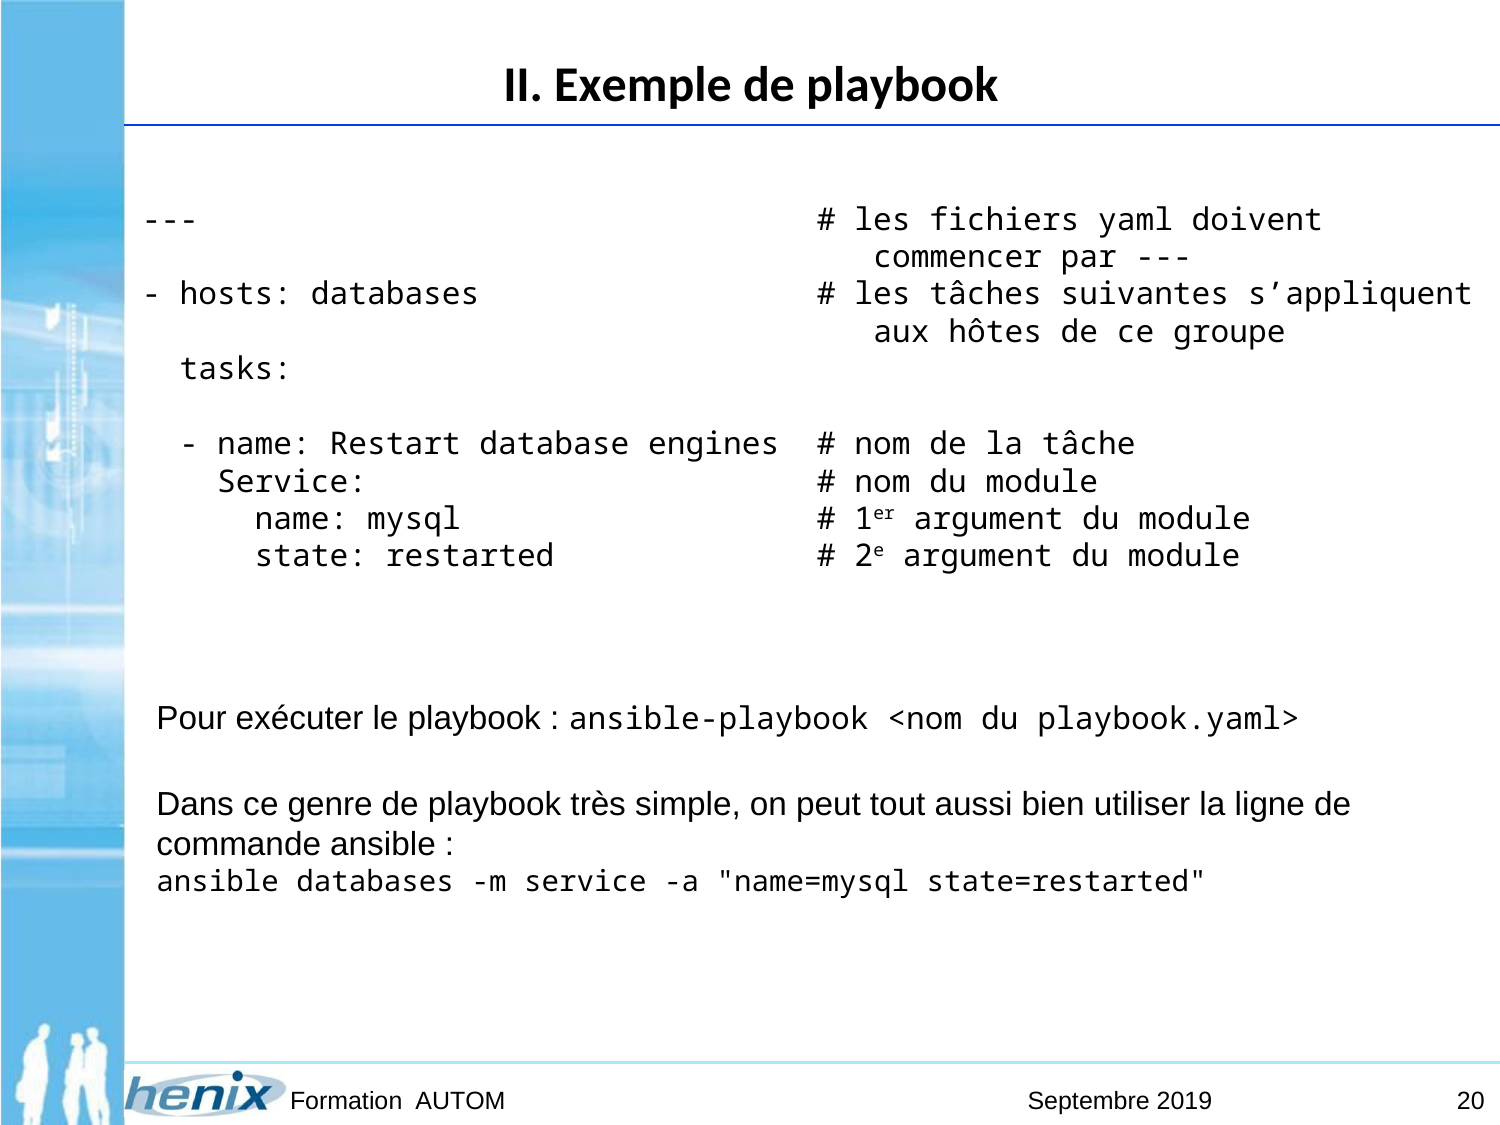

II. Exemple de playbook
--- # les fichiers yaml doivent
 commencer par ---
- hosts: databases # les tâches suivantes s’appliquent
 aux hôtes de ce groupe
 tasks:
 - name: Restart database engines # nom de la tâche
 Service: # nom du module
 name: mysql # 1er argument du module
 state: restarted # 2e argument du module
Pour exécuter le playbook : ansible-playbook <nom du playbook.yaml>
Dans ce genre de playbook très simple, on peut tout aussi bien utiliser la ligne de commande ansible :
ansible databases -m service -a "name=mysql state=restarted"
Formation AUTOM
Septembre 2019
20